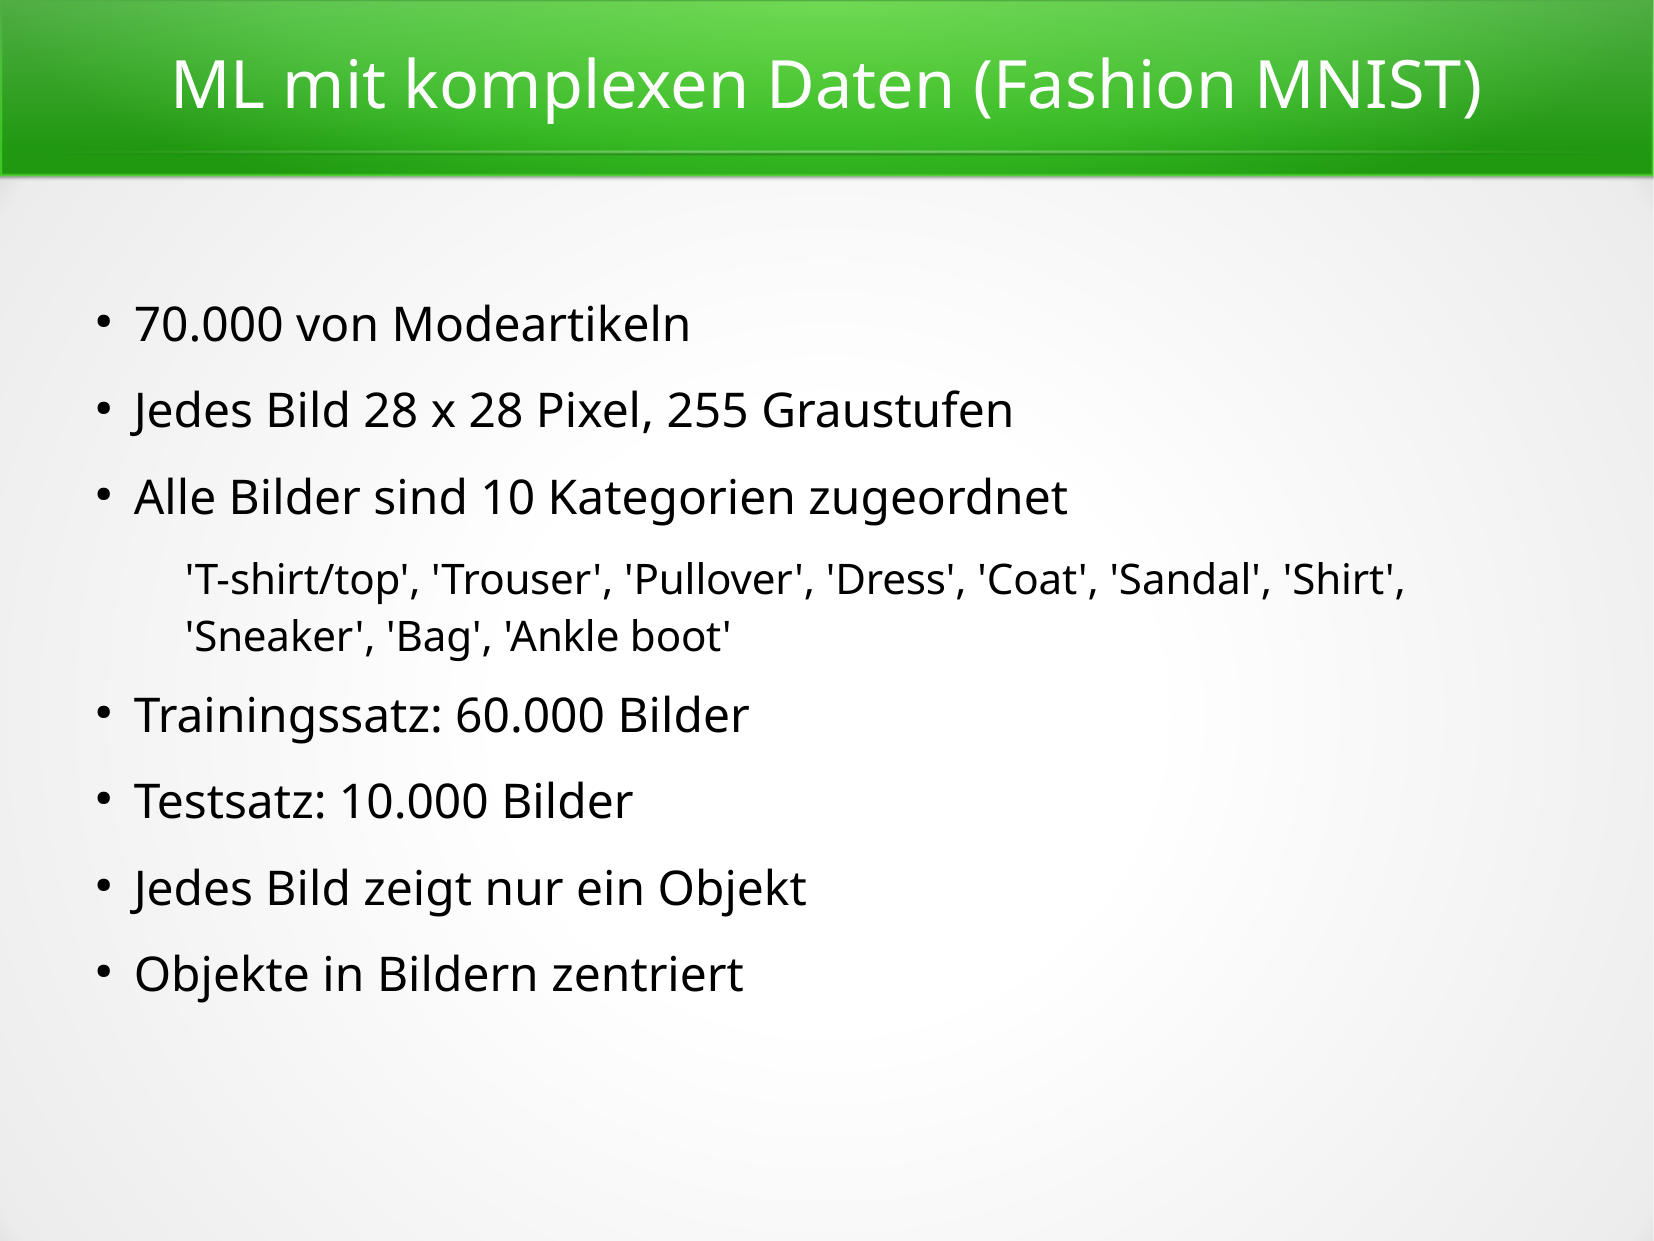

# ML mit komplexen Daten (Fashion MNIST)
70.000 von Modeartikeln
Jedes Bild 28 x 28 Pixel, 255 Graustufen
Alle Bilder sind 10 Kategorien zugeordnet
'T-shirt/top', 'Trouser', 'Pullover', 'Dress', 'Coat', 'Sandal', 'Shirt', 'Sneaker', 'Bag', 'Ankle boot'
Trainingssatz: 60.000 Bilder
Testsatz: 10.000 Bilder
Jedes Bild zeigt nur ein Objekt
Objekte in Bildern zentriert